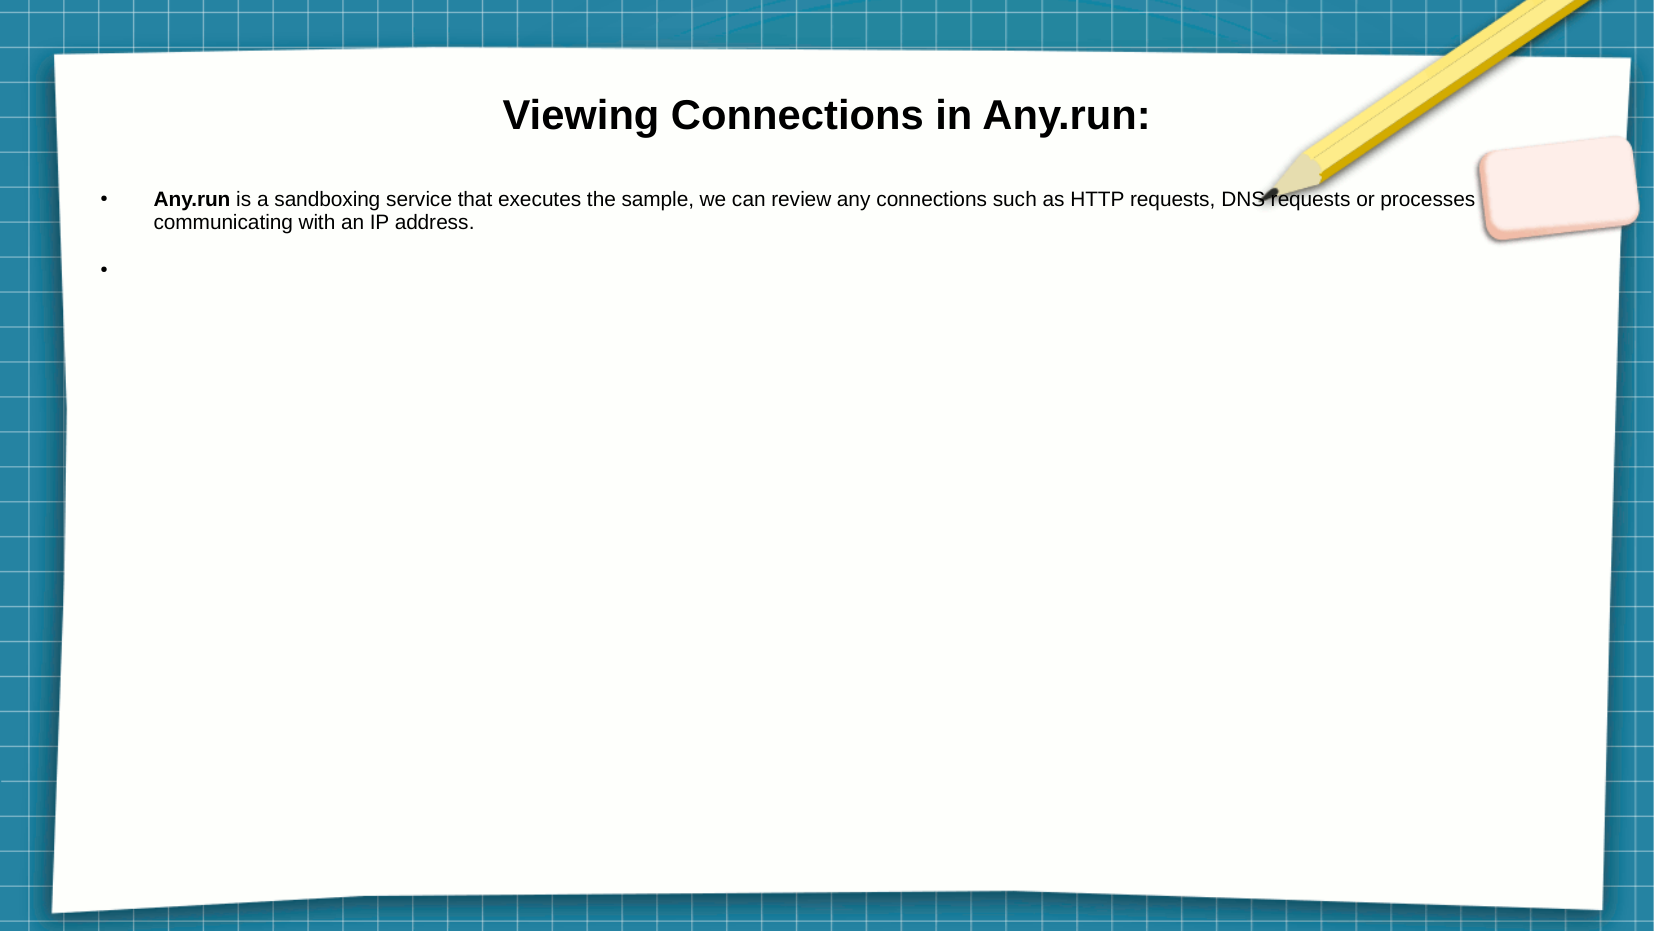

# Viewing Connections in Any.run:
Any.run is a sandboxing service that executes the sample, we can review any connections such as HTTP requests, DNS requests or processes communicating with an IP address.